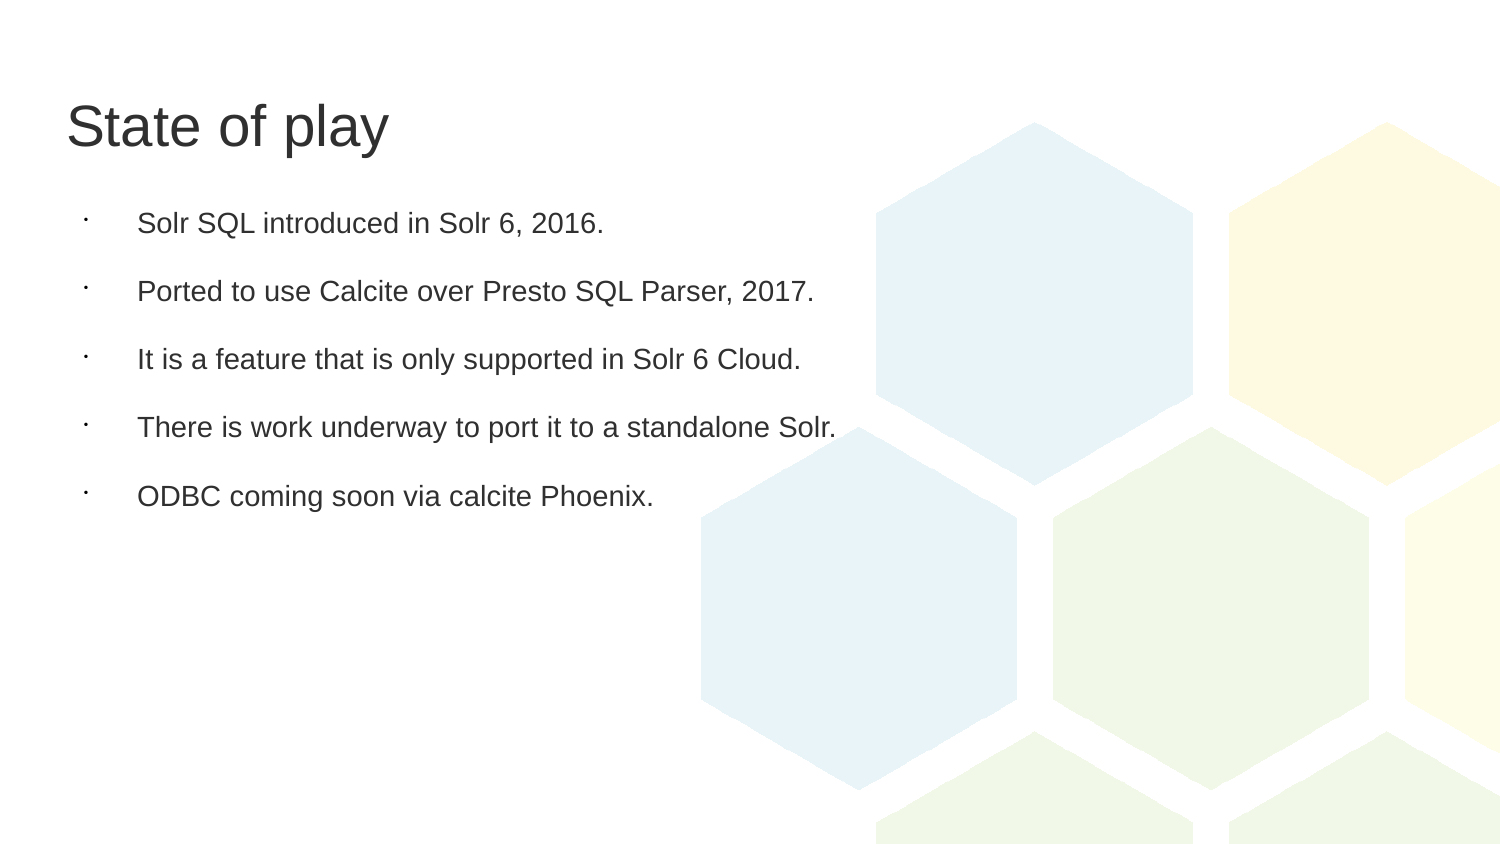

# State of play
Solr SQL introduced in Solr 6, 2016.
Ported to use Calcite over Presto SQL Parser, 2017.
It is a feature that is only supported in Solr 6 Cloud.
There is work underway to port it to a standalone Solr.
ODBC coming soon via calcite Phoenix.